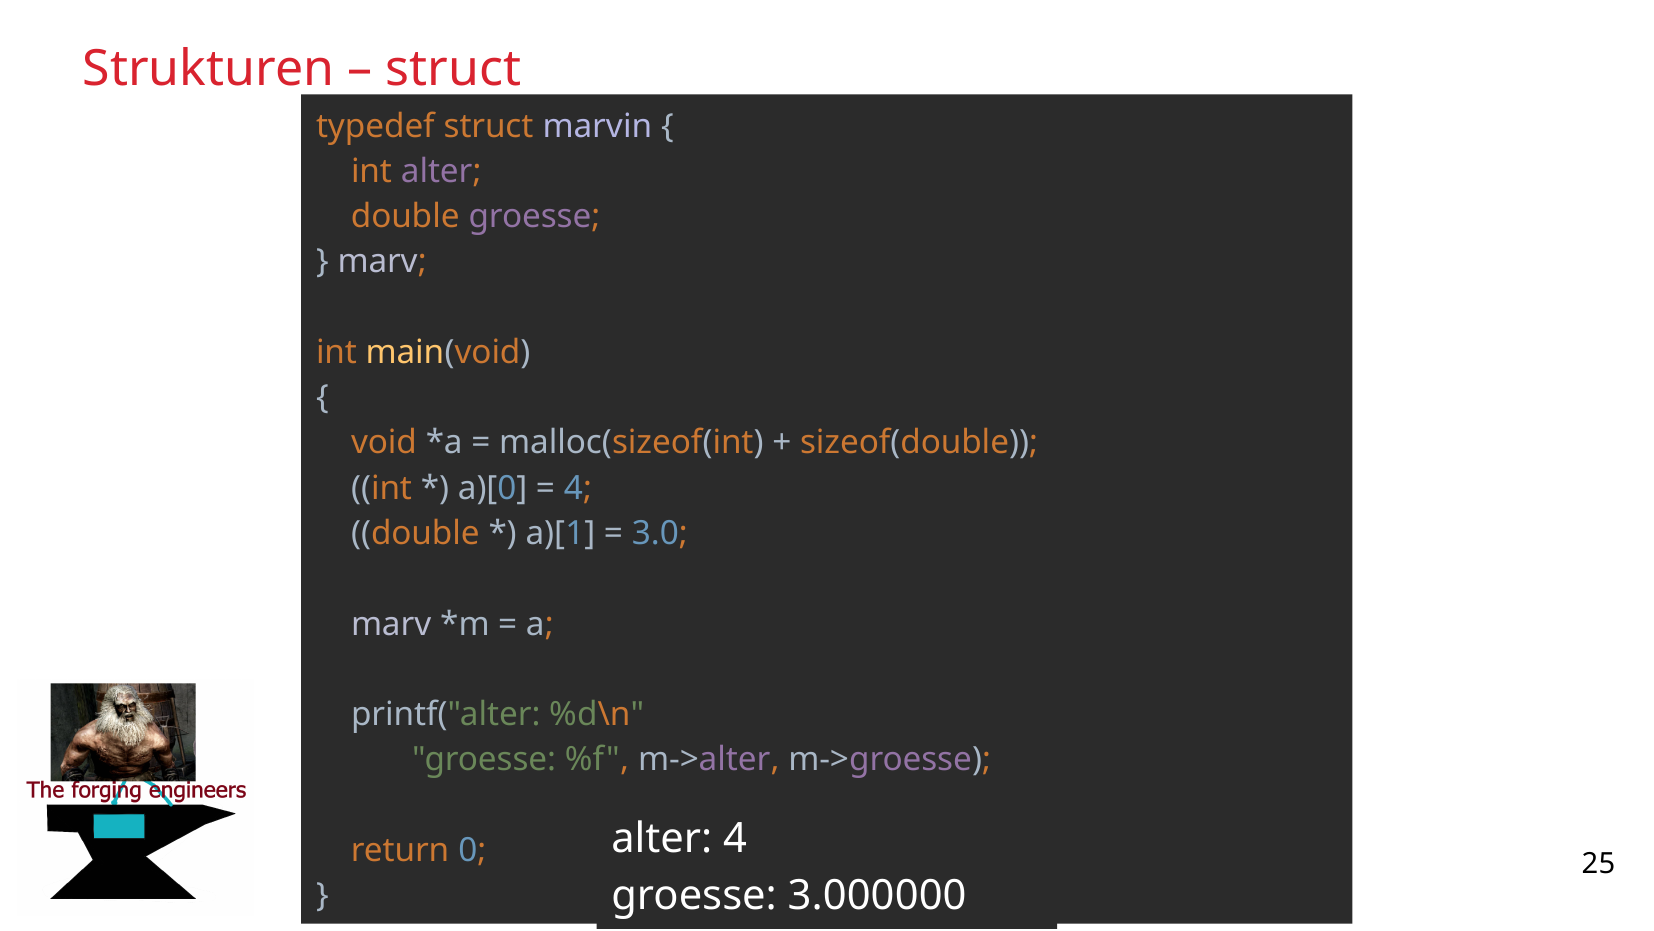

# Strukturen – struct
typedef struct marvin {
 int alter;
 double groesse;
} marv;
int main(void)
{
 void *a = malloc(sizeof(int) + sizeof(double));
 ((int *) a)[0] = 4;
 ((double *) a)[1] = 3.0;
 marv *m = a;
 printf("alter: %d\n"
 "groesse: %f", m->alter, m->groesse);
 return 0;
}
alter: 4
groesse: 3.000000